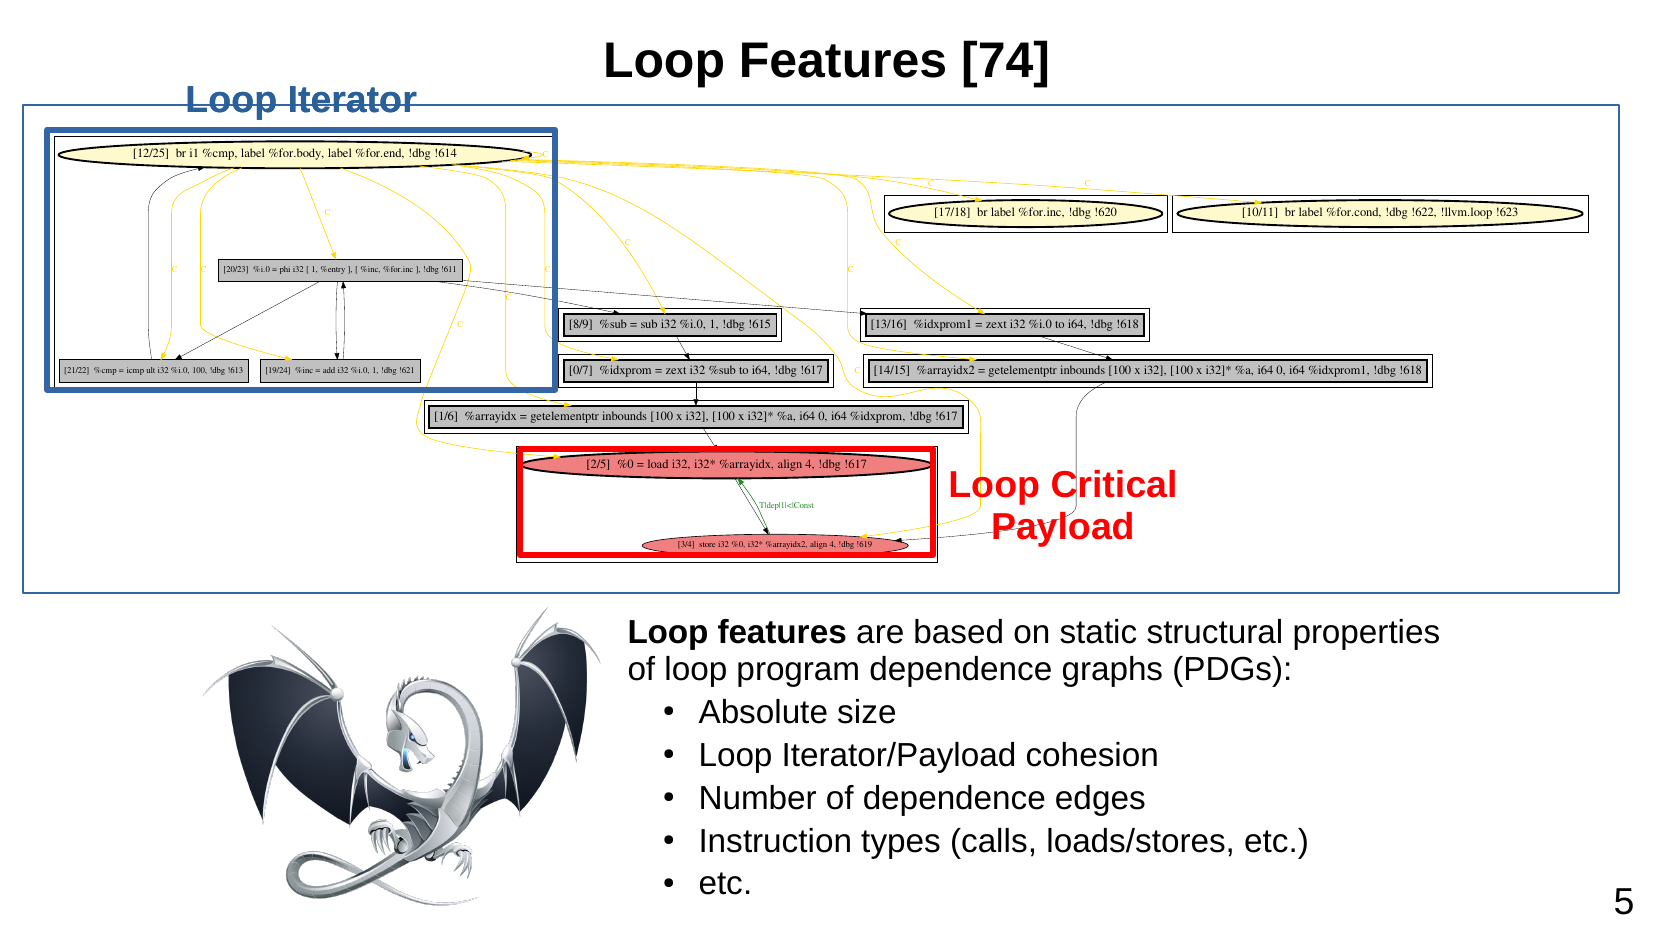

Loop Features [74]
Loop Iterator
Loop Iterator
Loop Critical Payload
Loop features are based on static structural properties of loop program dependence graphs (PDGs):
Absolute size
Loop Iterator/Payload cohesion
Number of dependence edges
Instruction types (calls, loads/stores, etc.)
etc.
5